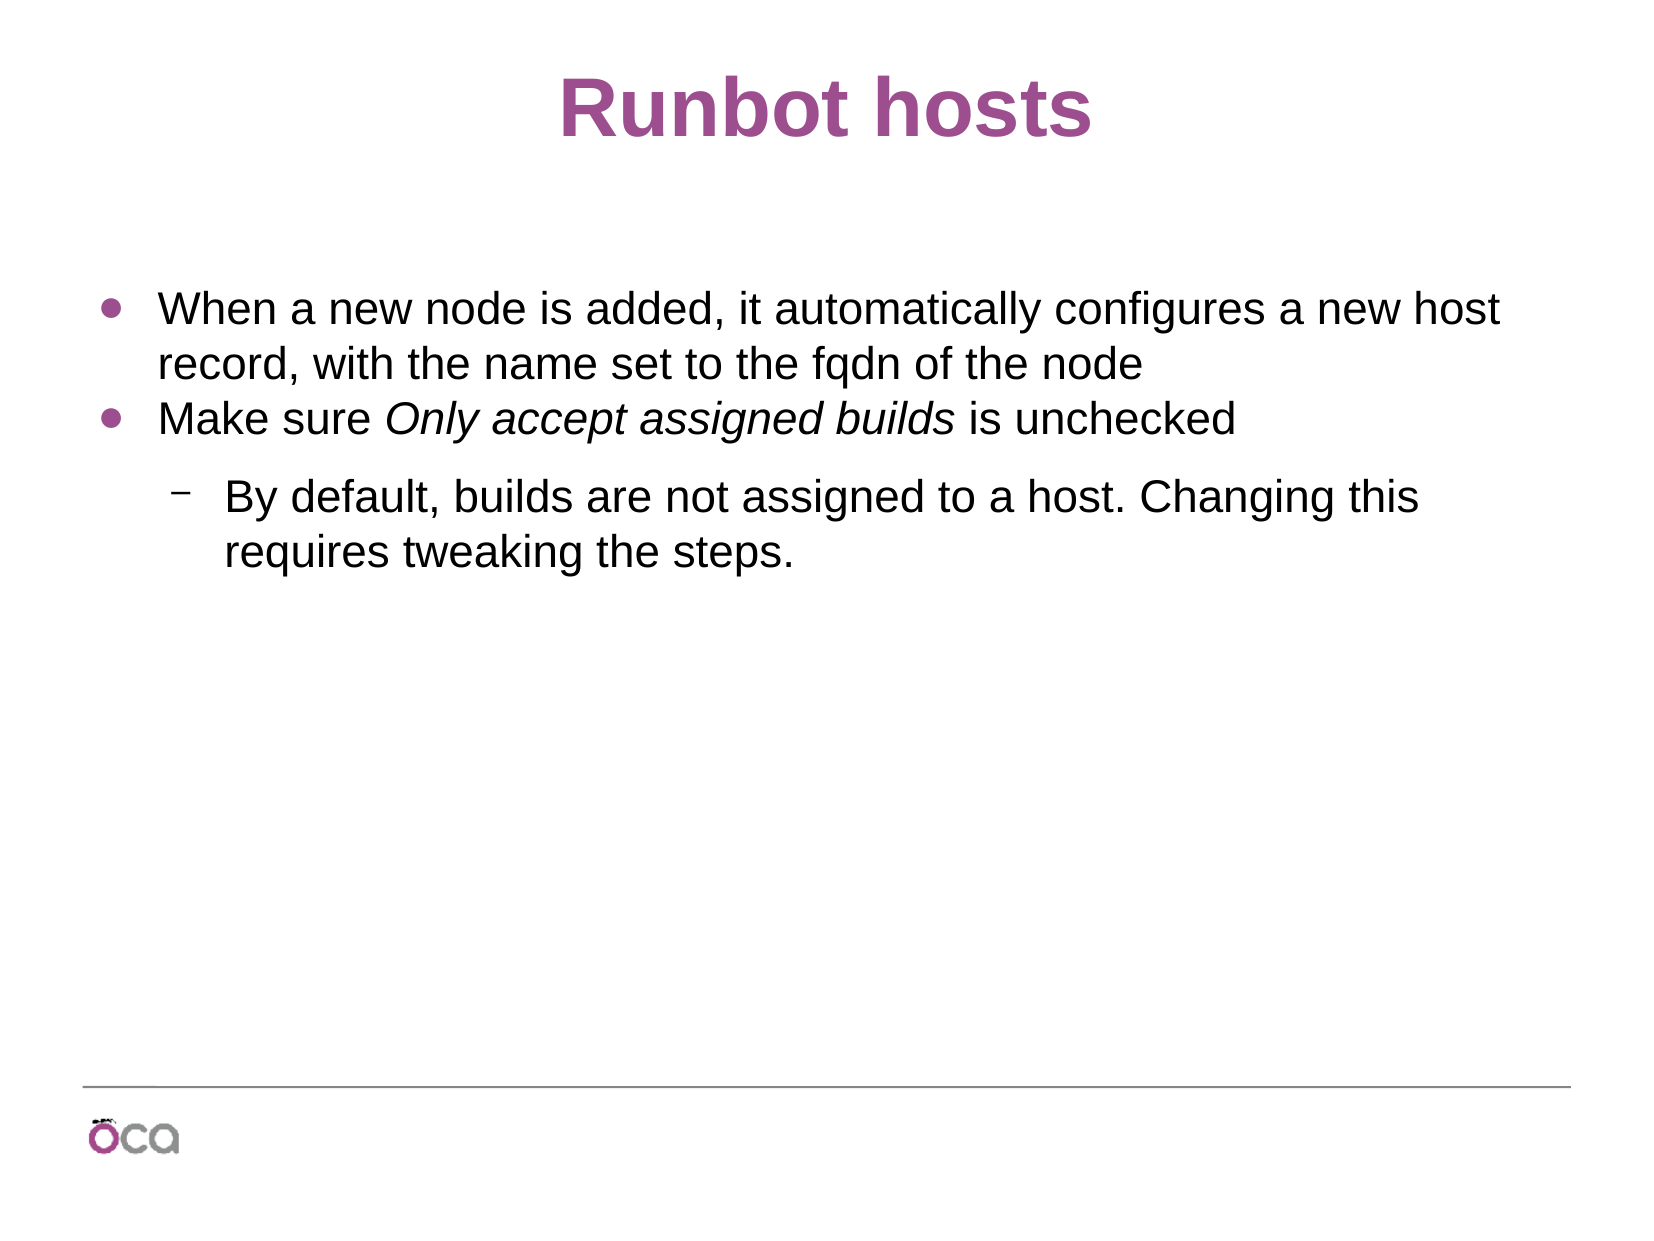

# Runbot hosts
When a new node is added, it automatically configures a new host record, with the name set to the fqdn of the node
Make sure Only accept assigned builds is unchecked
By default, builds are not assigned to a host. Changing this requires tweaking the steps.